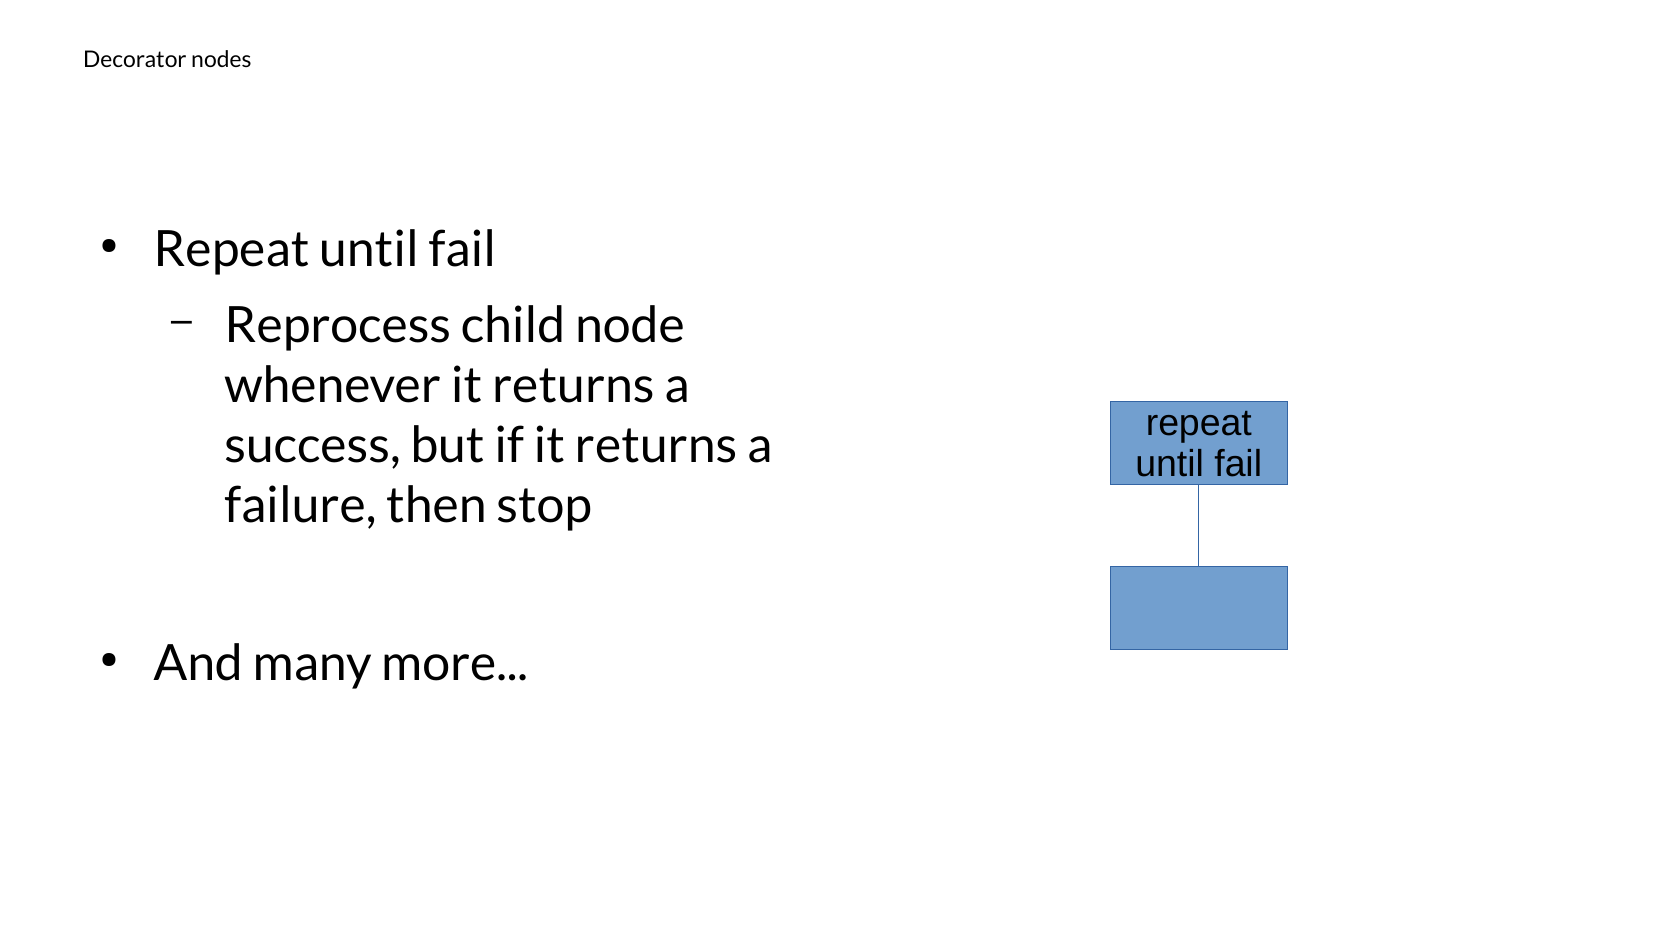

# Decorator nodes
Repeat until fail
Reprocess child node whenever it returns a success, but if it returns a failure, then stop
And many more...
repeat
until fail